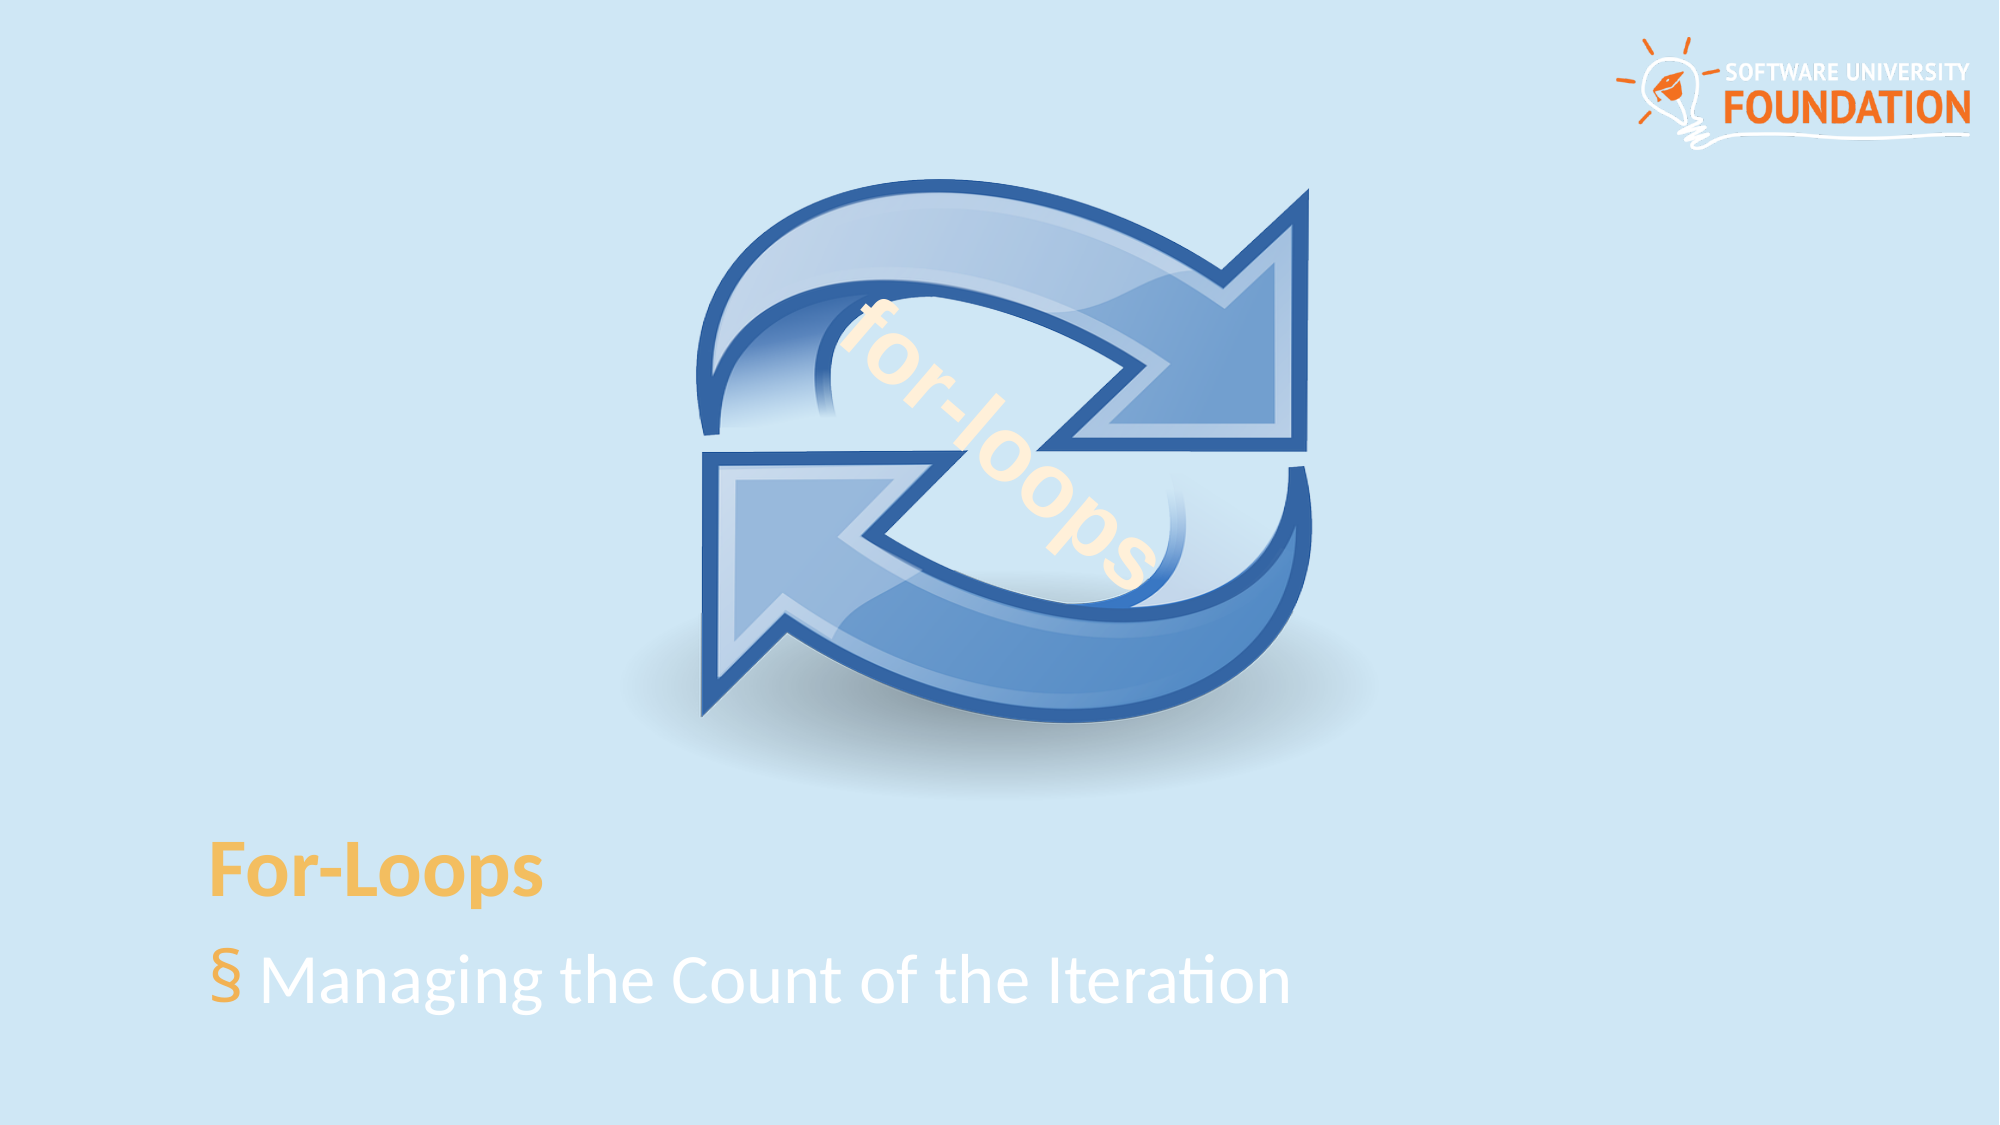

for-loops
# For-Loops
Managing the Count of the Iteration